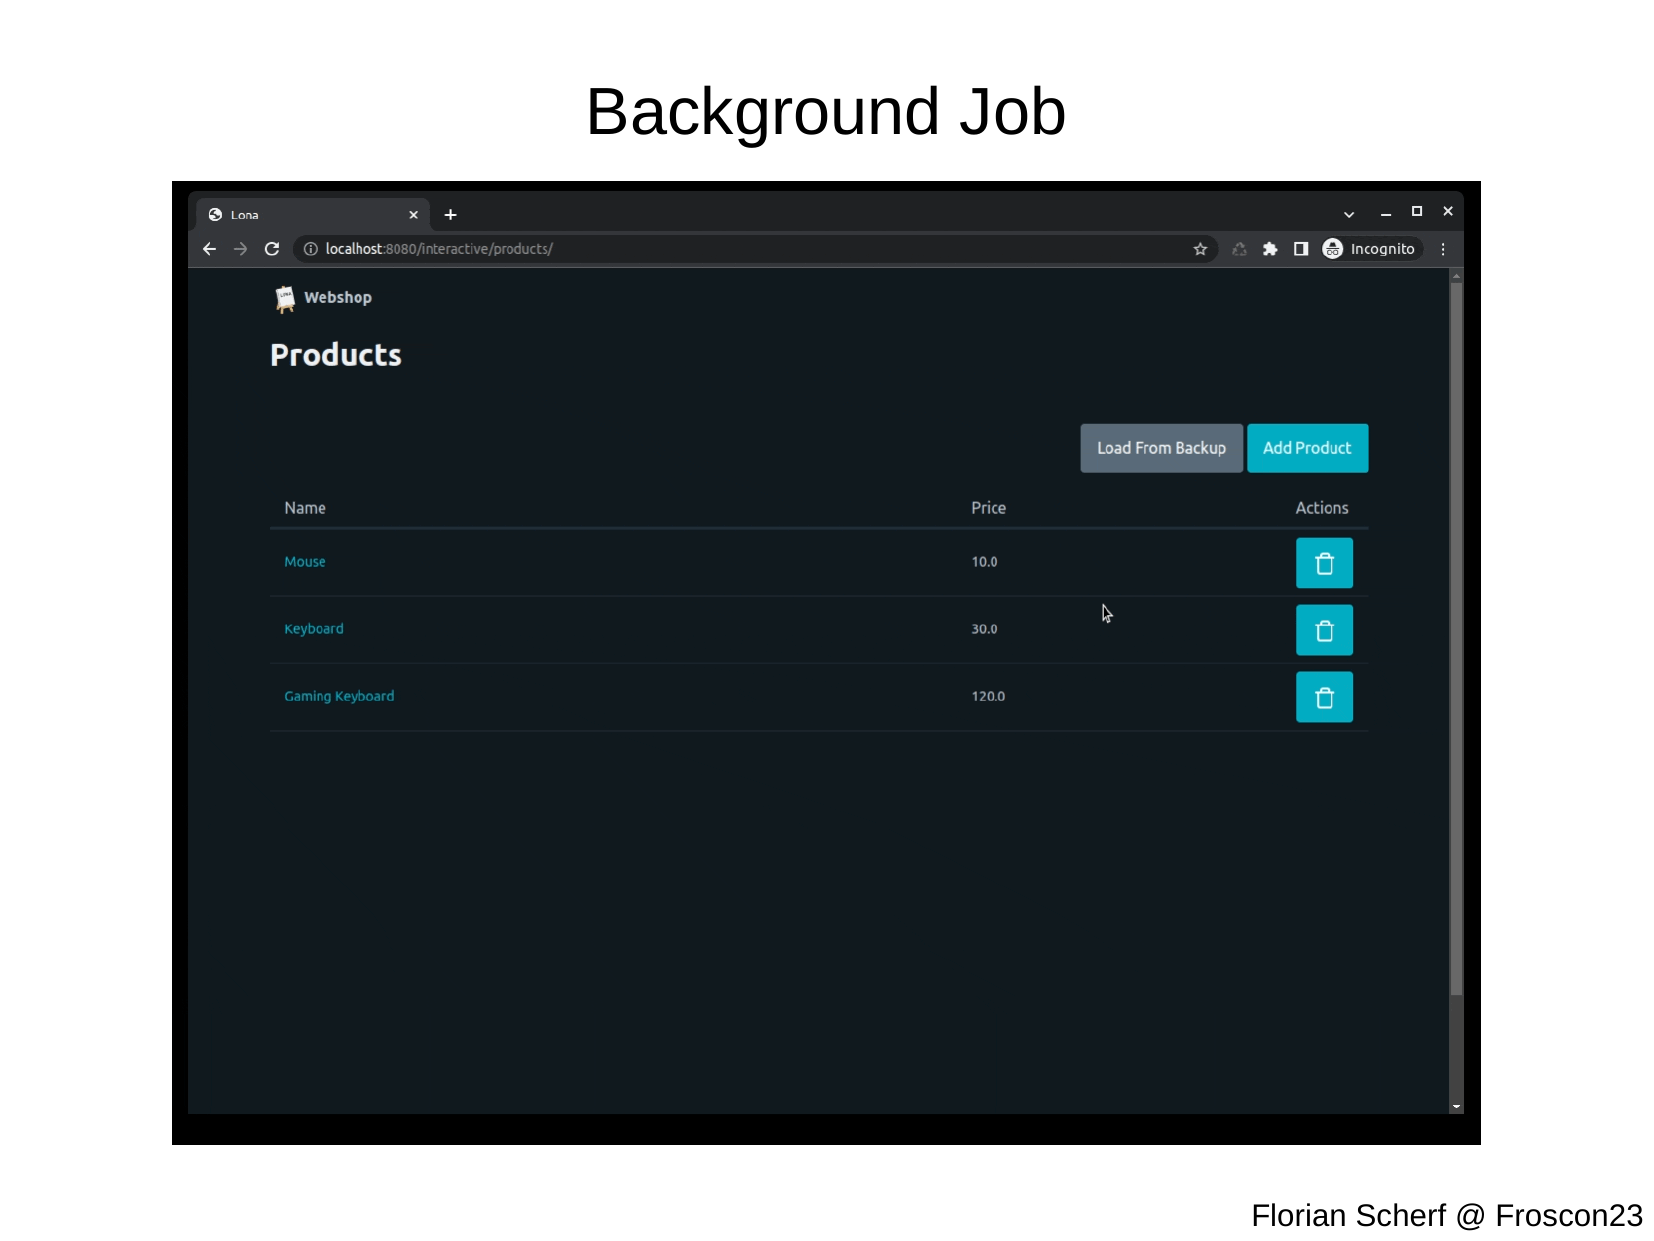

# Background Job
Florian Scherf @ Froscon23